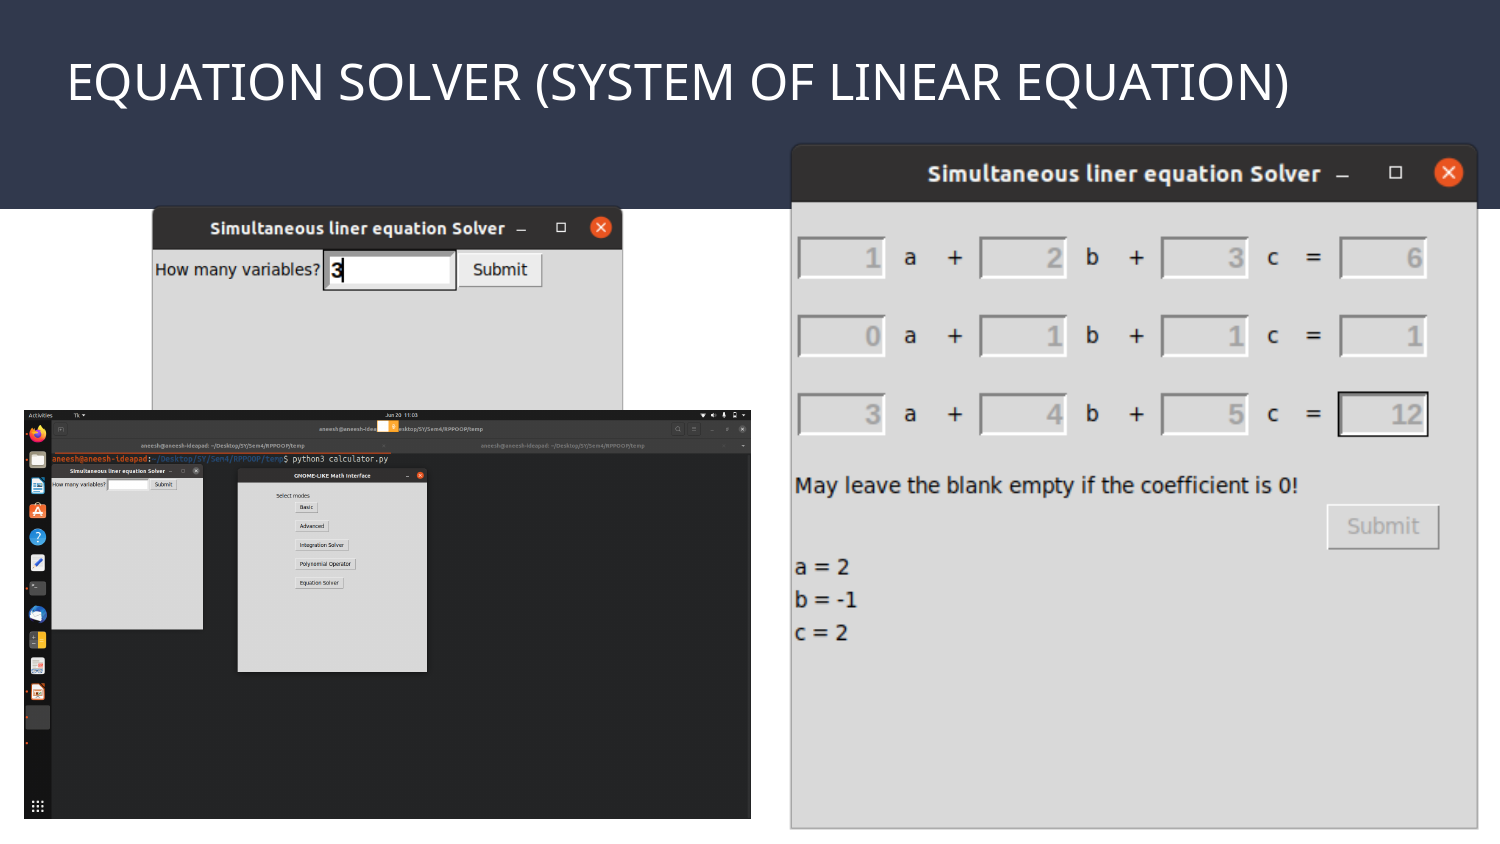

# EQUATION SOLVER (SYSTEM OF LINEAR EQUATION)